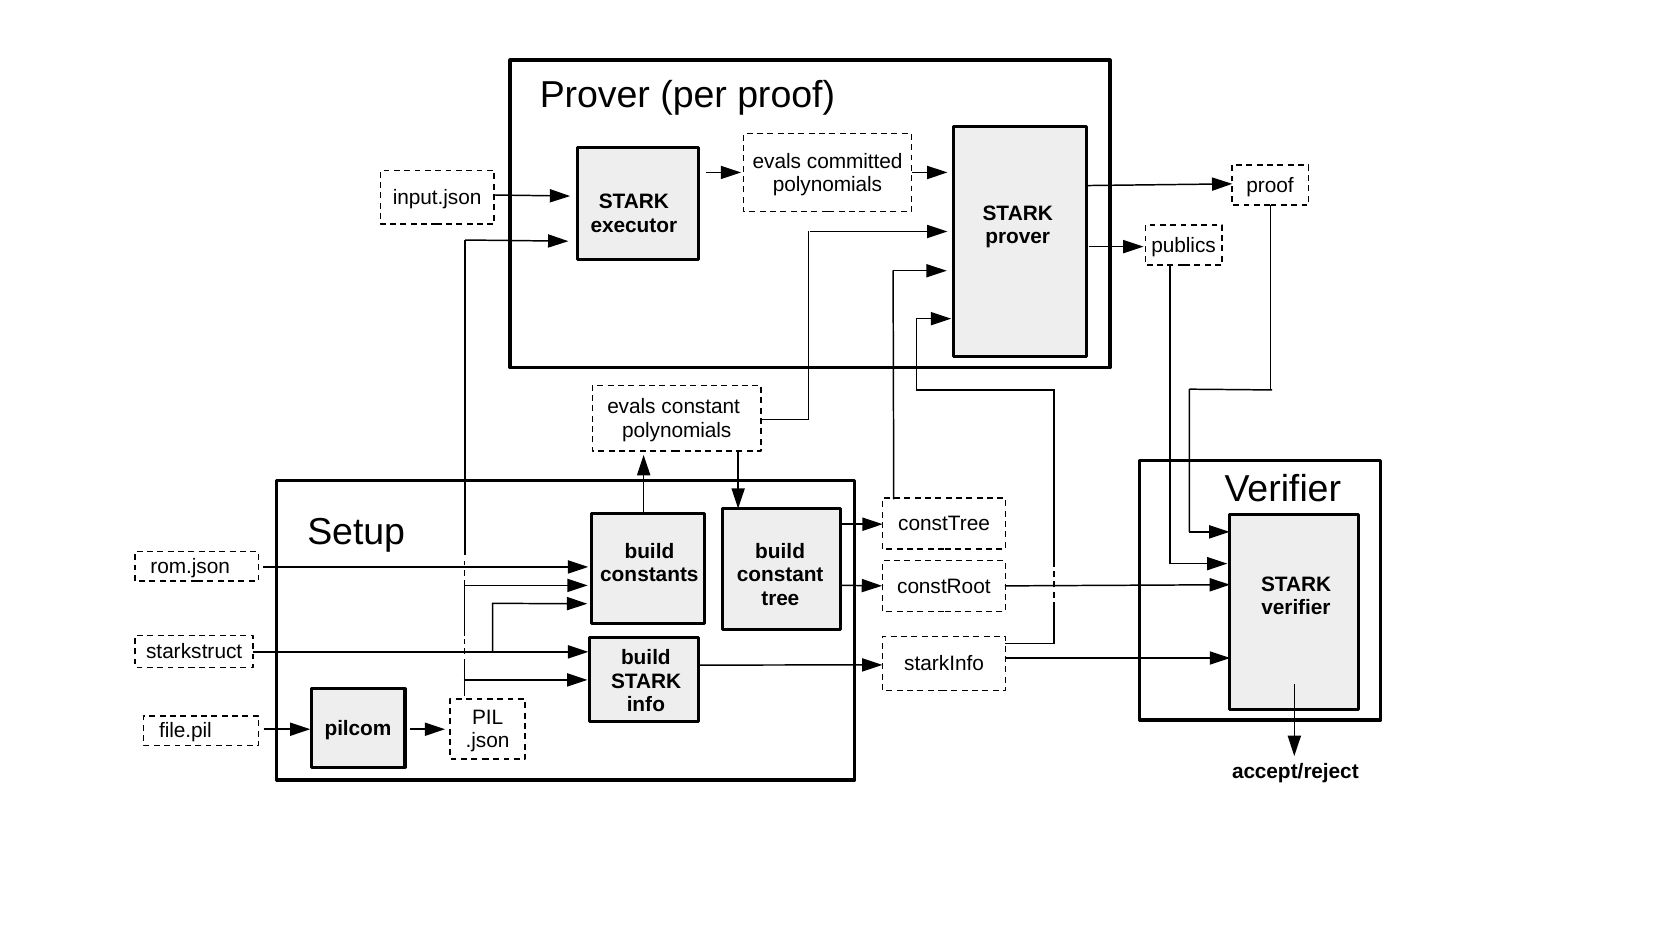

Prover (per proof)
 evals committed
polynomials
proof
input.json
STARK
executor
STARK
prover
publics
evals constant
polynomials
Verifier
constTree
Setup
build constants
build constant
tree
rom.json
constRoot
STARK
verifier
starkstruct
starkInfo
build
STARK
info
PIL
.json
pilcom
file.pil
accept/reject